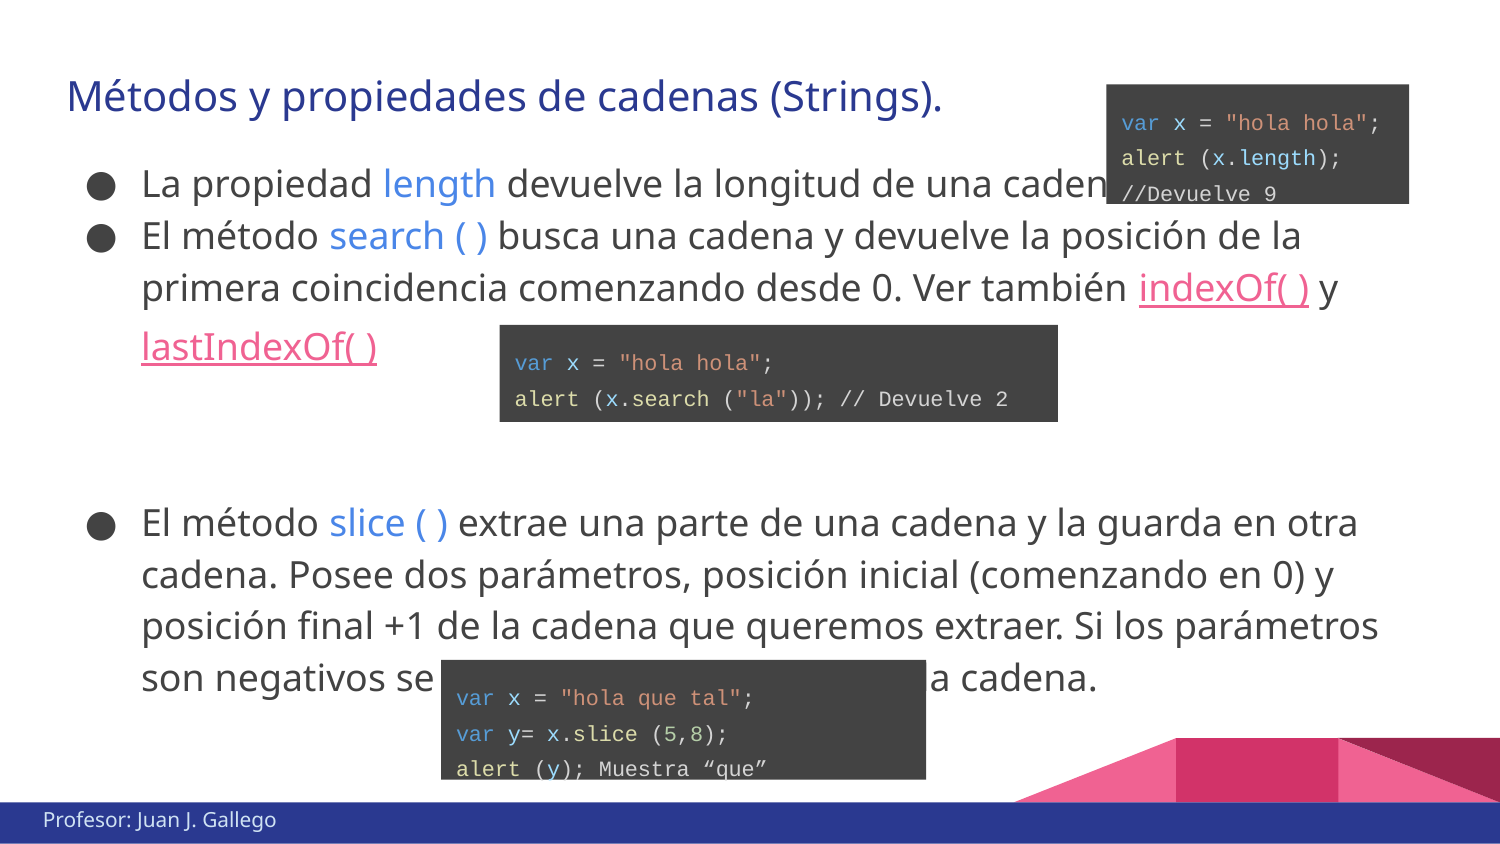

# Métodos y propiedades de cadenas (Strings).
La propiedad length devuelve la longitud de una cadena.
El método search ( ) busca una cadena y devuelve la posición de la primera coincidencia comenzando desde 0. Ver también indexOf( ) y lastIndexOf( )
El método slice ( ) extrae una parte de una cadena y la guarda en otra cadena. Posee dos parámetros, posición inicial (comenzando en 0) y posición final +1 de la cadena que queremos extraer. Si los parámetros son negativos se comienza desde el final de la cadena.
var x = "hola hola";
alert (x.length);
//Devuelve 9
var x = "hola hola";
alert (x.search ("la")); // Devuelve 2
var x = "hola que tal";
var y= x.slice (5,8);
alert (y); Muestra “que”